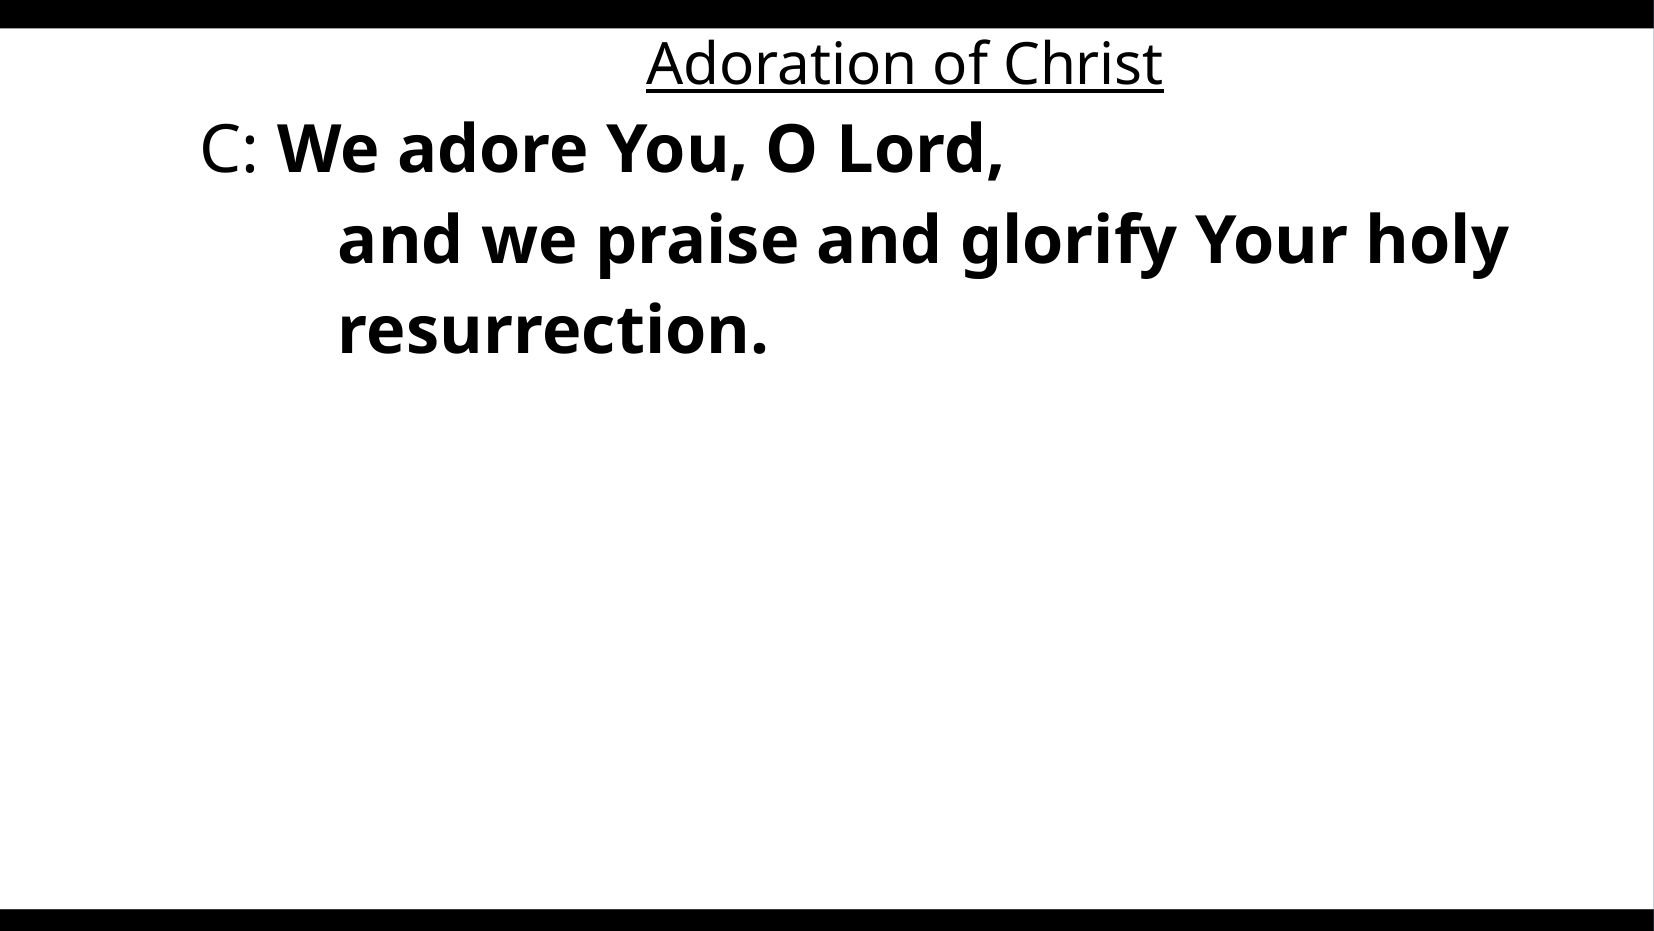

Adoration of Christ
C: We adore You, O Lord,
 and we praise and glorify Your holy
 resurrection.